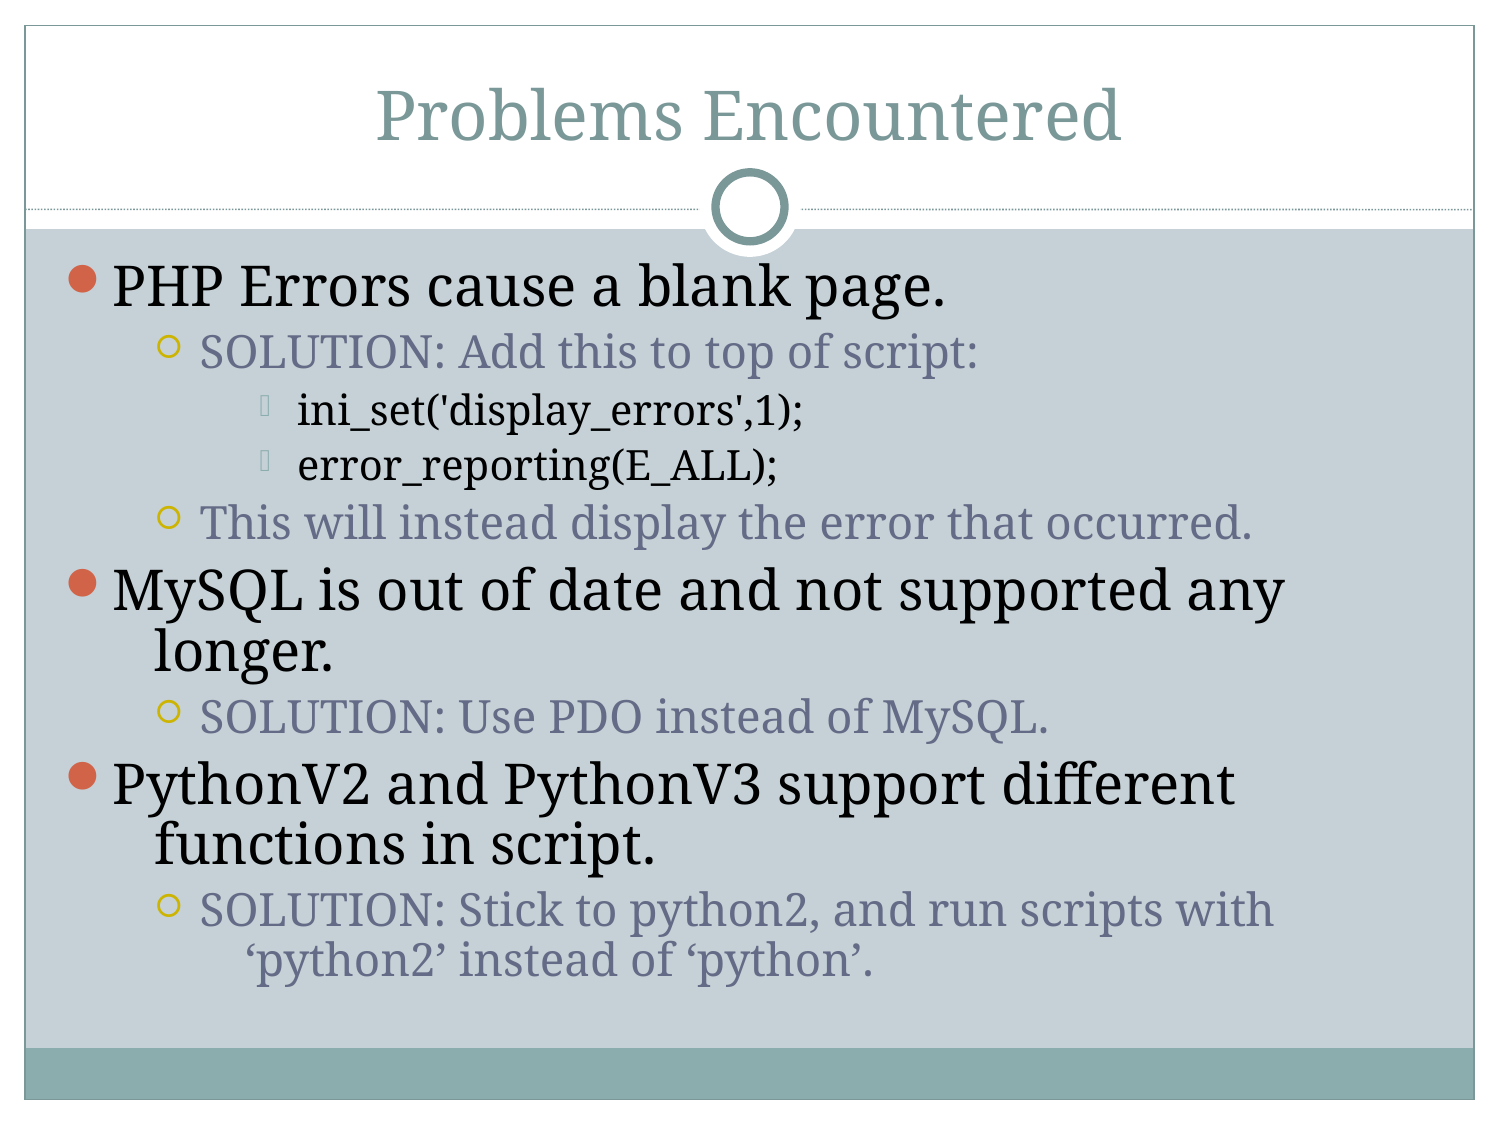

# Problems Encountered
PHP Errors cause a blank page.
SOLUTION: Add this to top of script:
ini_set('display_errors',1);
error_reporting(E_ALL);
This will instead display the error that occurred.
MySQL is out of date and not supported any longer.
SOLUTION: Use PDO instead of MySQL.
PythonV2 and PythonV3 support different functions in script.
SOLUTION: Stick to python2, and run scripts with ‘python2’ instead of ‘python’.